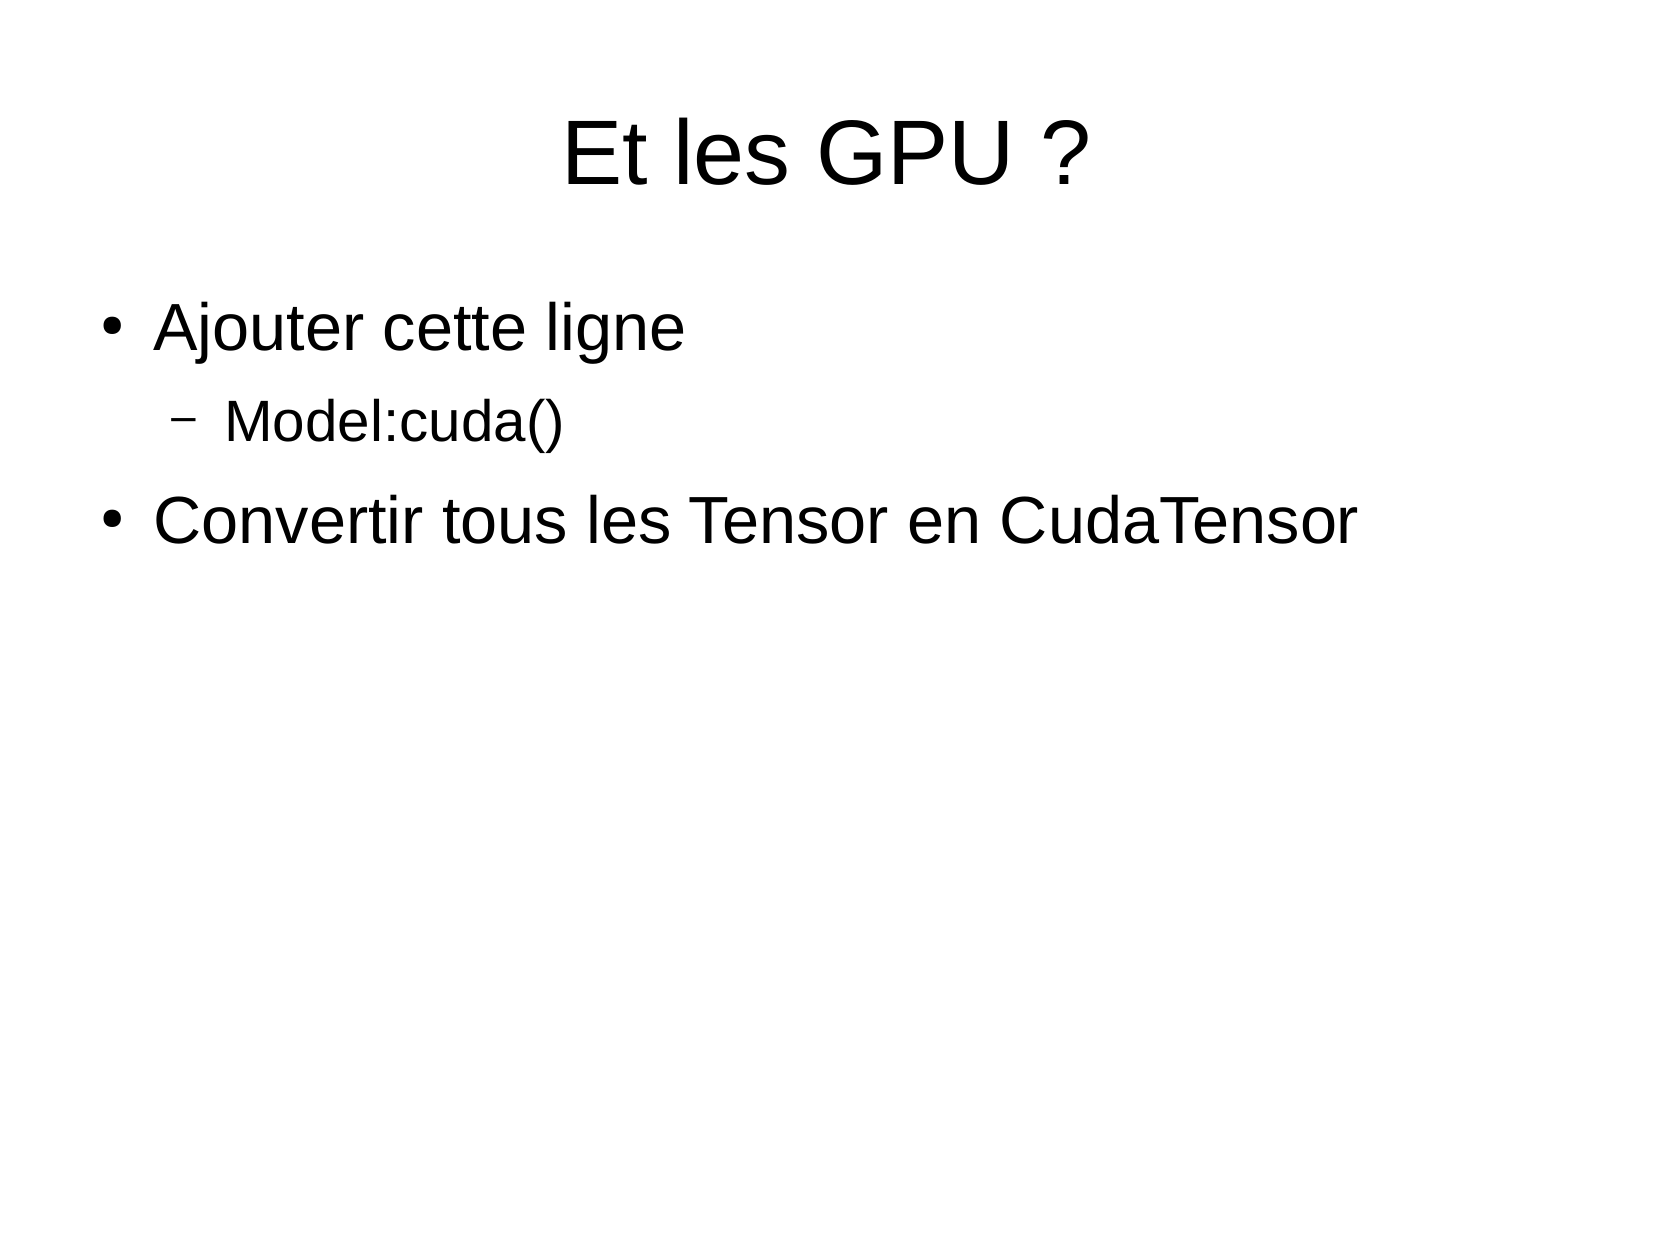

# Et les GPU ?
Ajouter cette ligne
Model:cuda()
Convertir tous les Tensor en CudaTensor